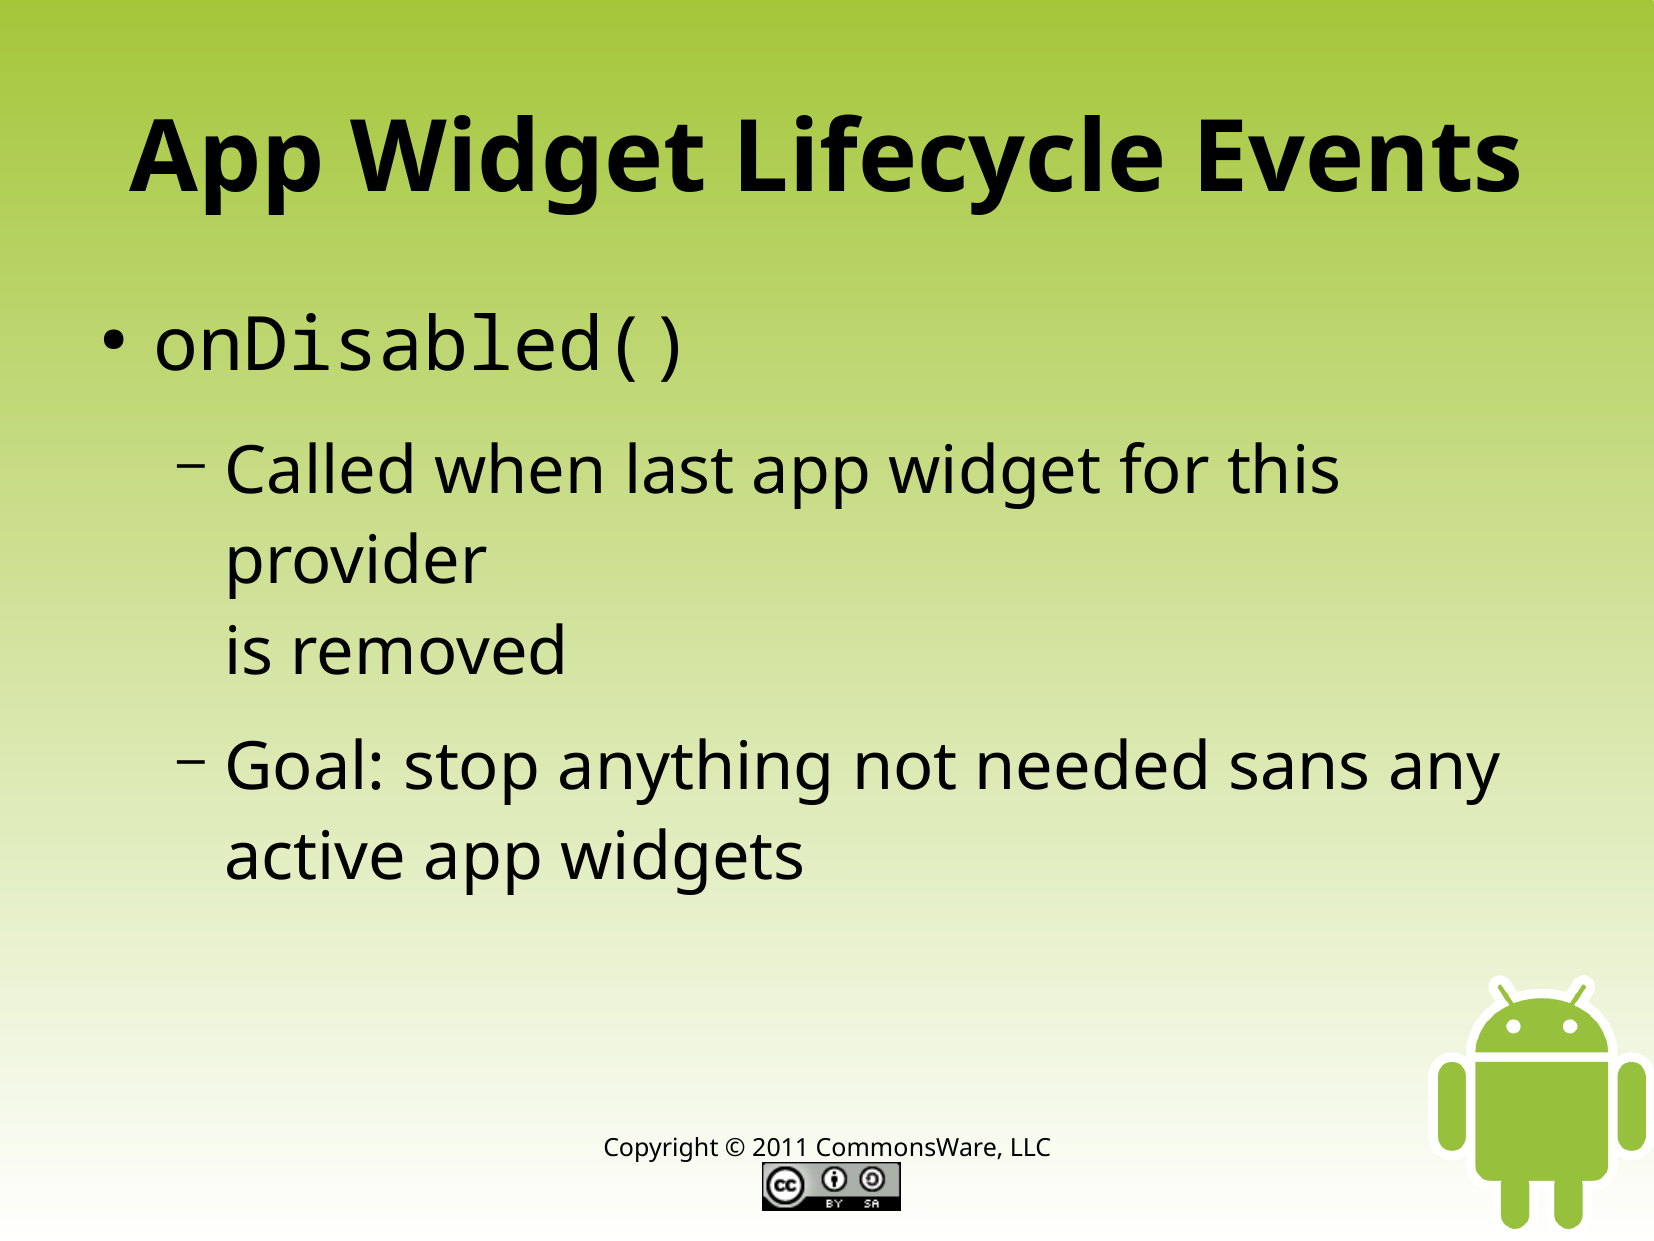

# App Widget Lifecycle Events
onDisabled()
Called when last app widget for this provider
is removed
Goal: stop anything not needed sans any active app widgets